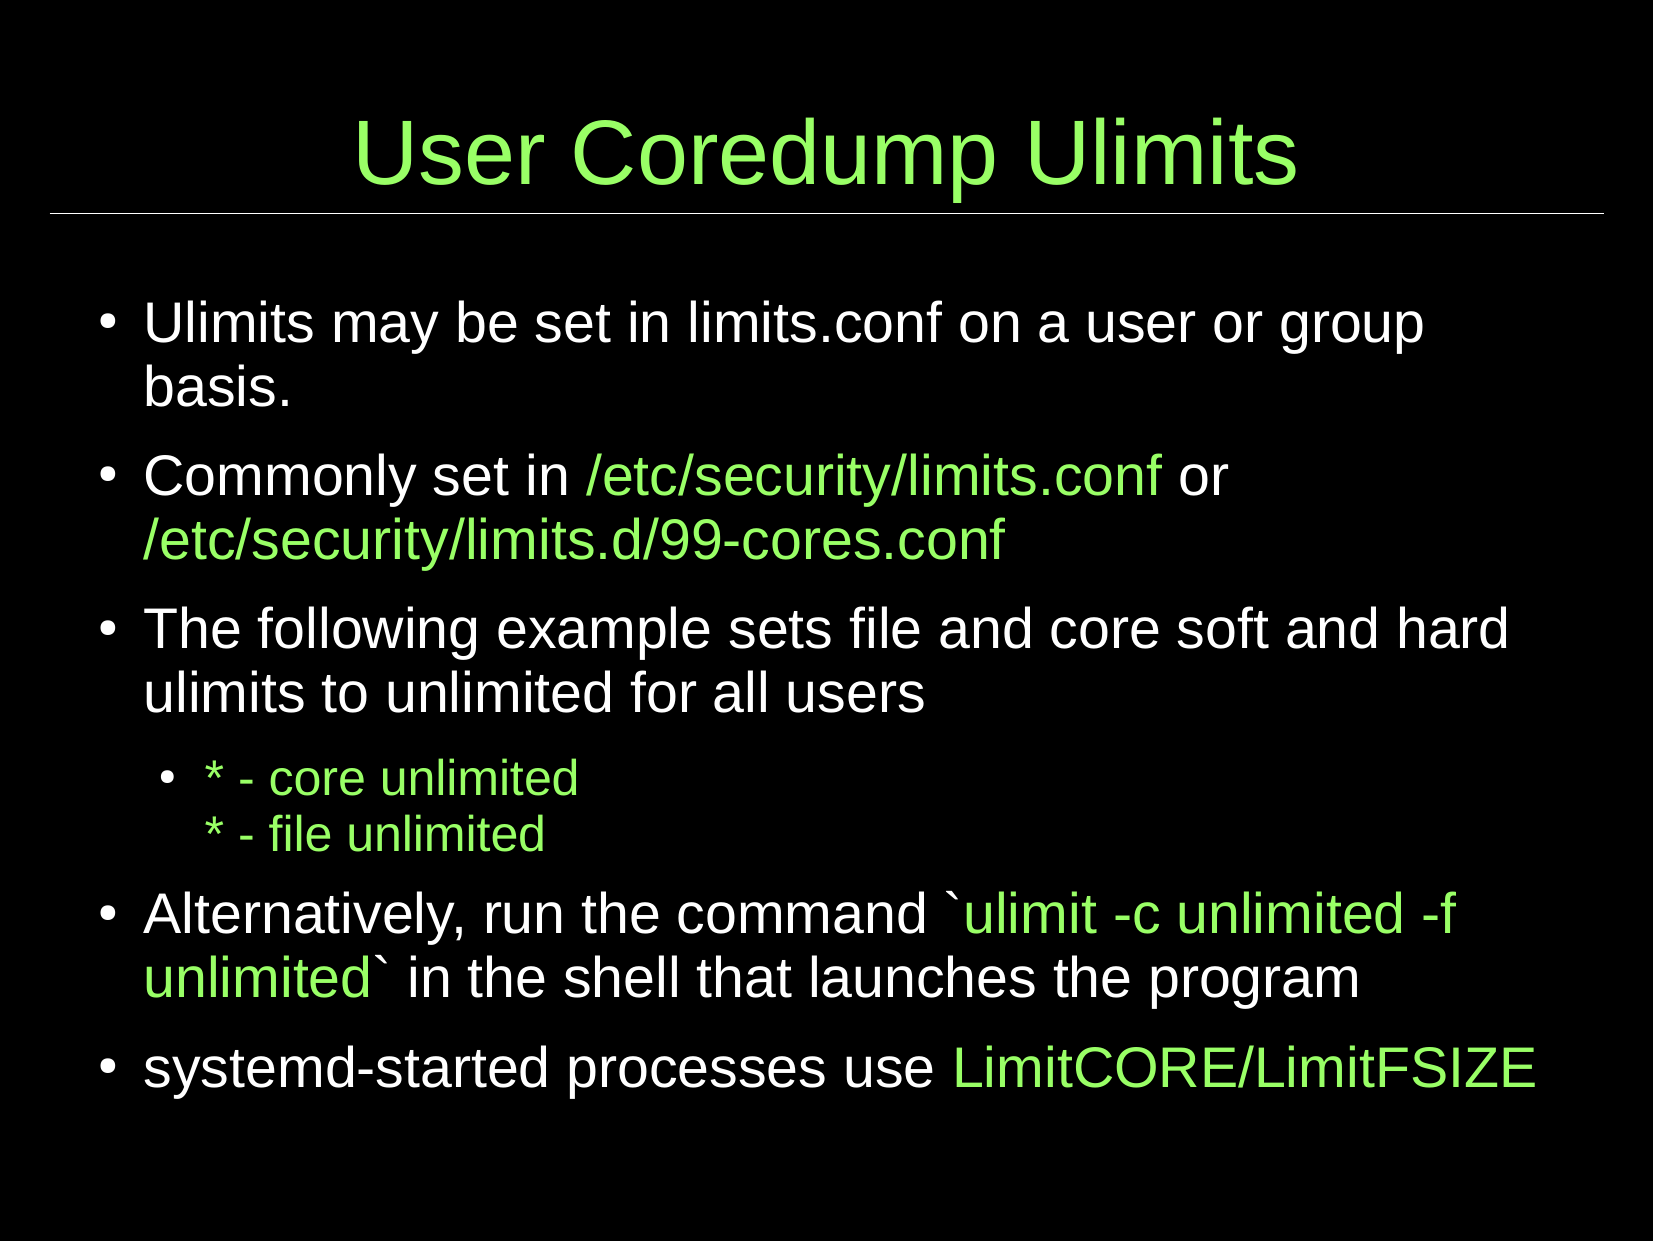

# User Coredump Ulimits
Ulimits may be set in limits.conf on a user or group basis.
Commonly set in /etc/security/limits.conf or /etc/security/limits.d/99-cores.conf
The following example sets file and core soft and hard ulimits to unlimited for all users
* - core unlimited
* - file unlimited
Alternatively, run the command `ulimit -c unlimited -f unlimited` in the shell that launches the program
systemd-started processes use LimitCORE/LimitFSIZE